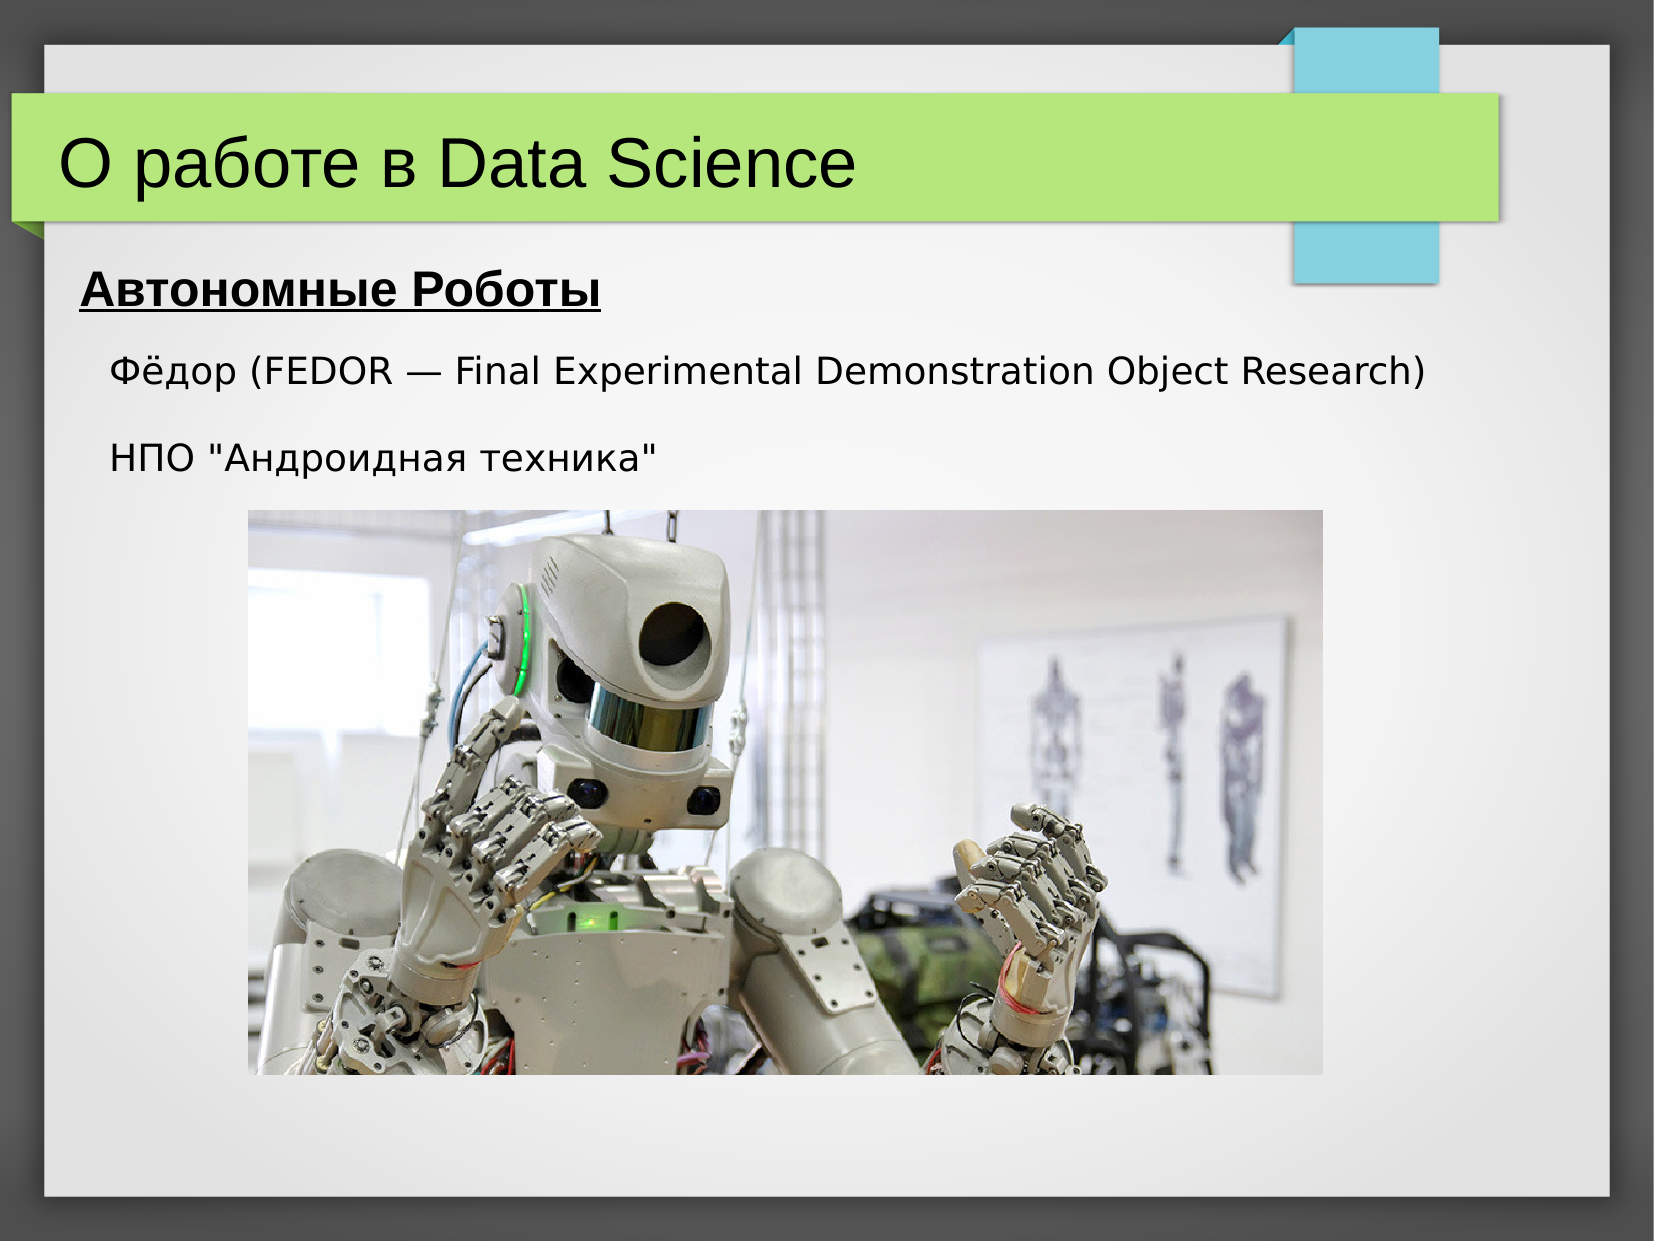

# О работе в Data Science
Автономные Роботы
Фёдор (FEDOR — Final Experimental Demonstration Object Research)
НПО "Андроидная техника"